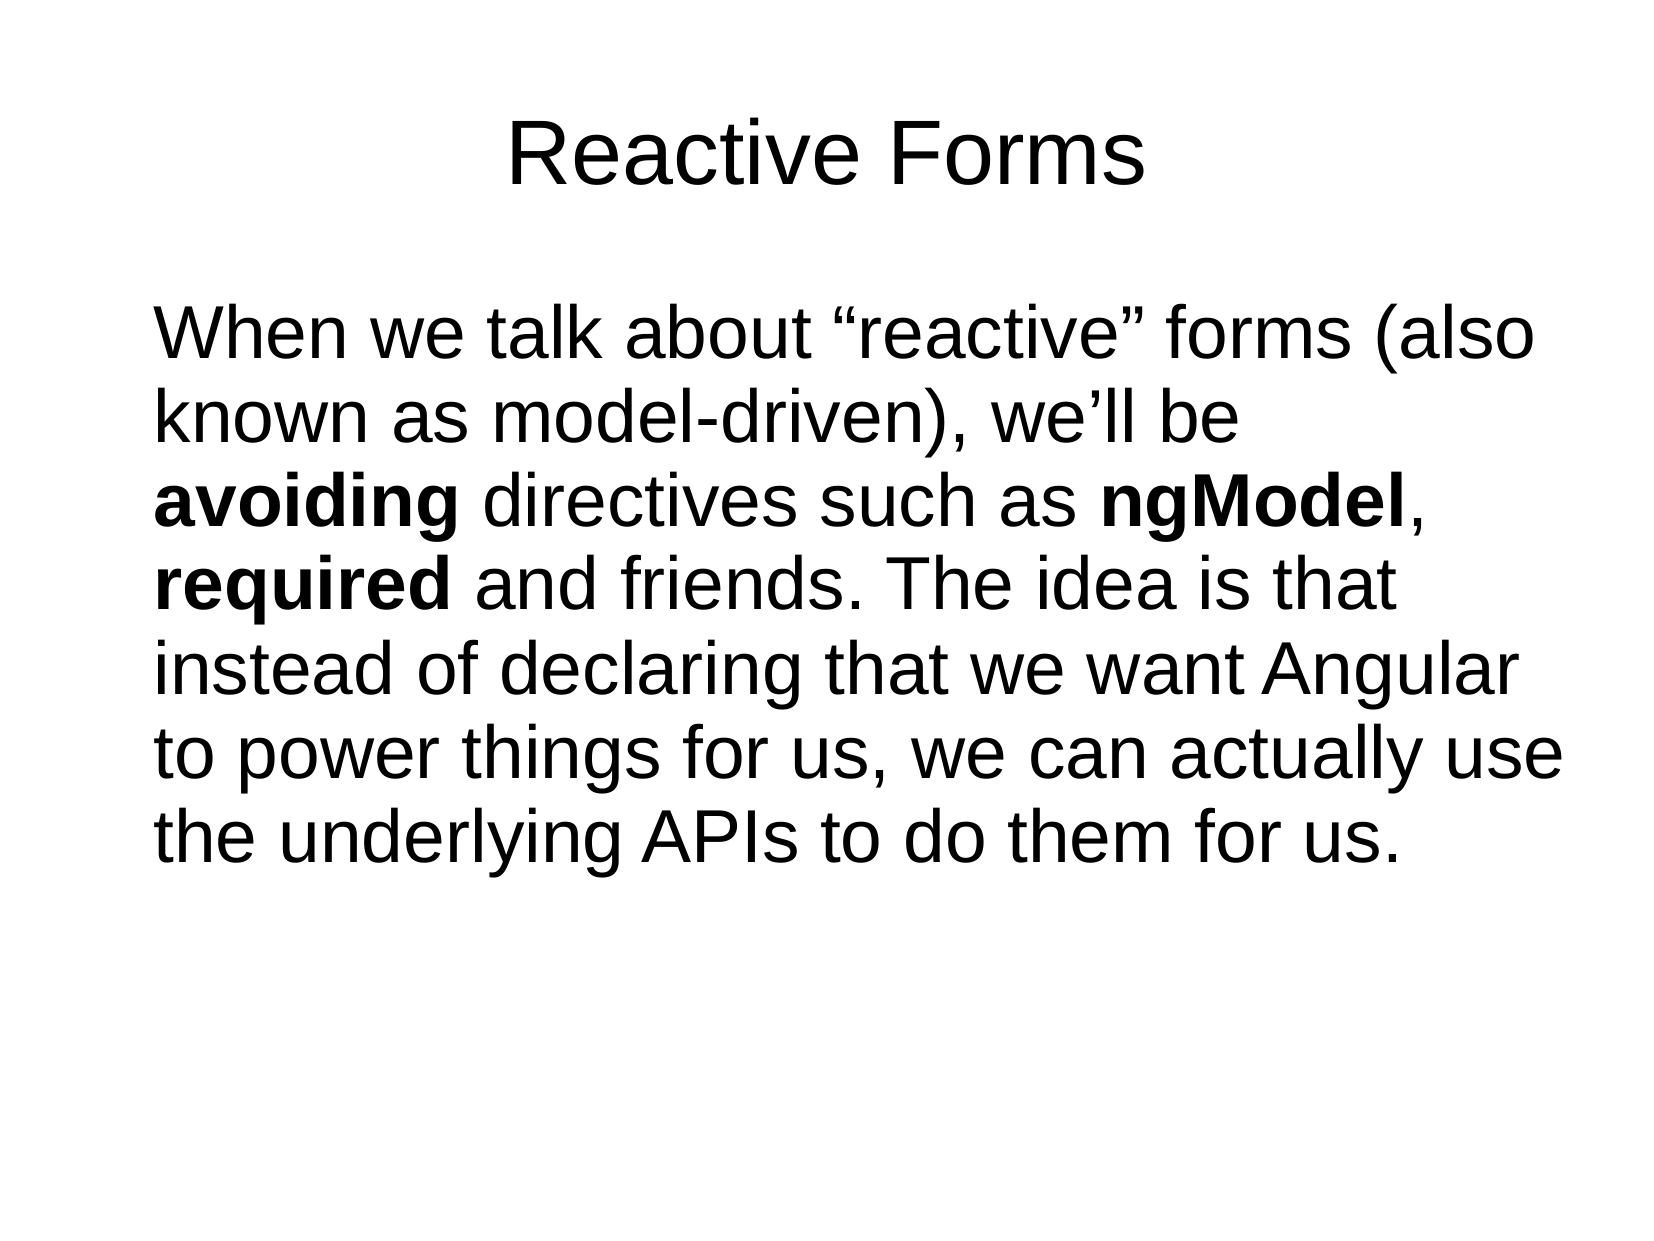

# Reactive Forms
When we talk about “reactive” forms (also known as model-driven), we’ll be avoiding directives such as ngModel, required and friends. The idea is that instead of declaring that we want Angular to power things for us, we can actually use the underlying APIs to do them for us.